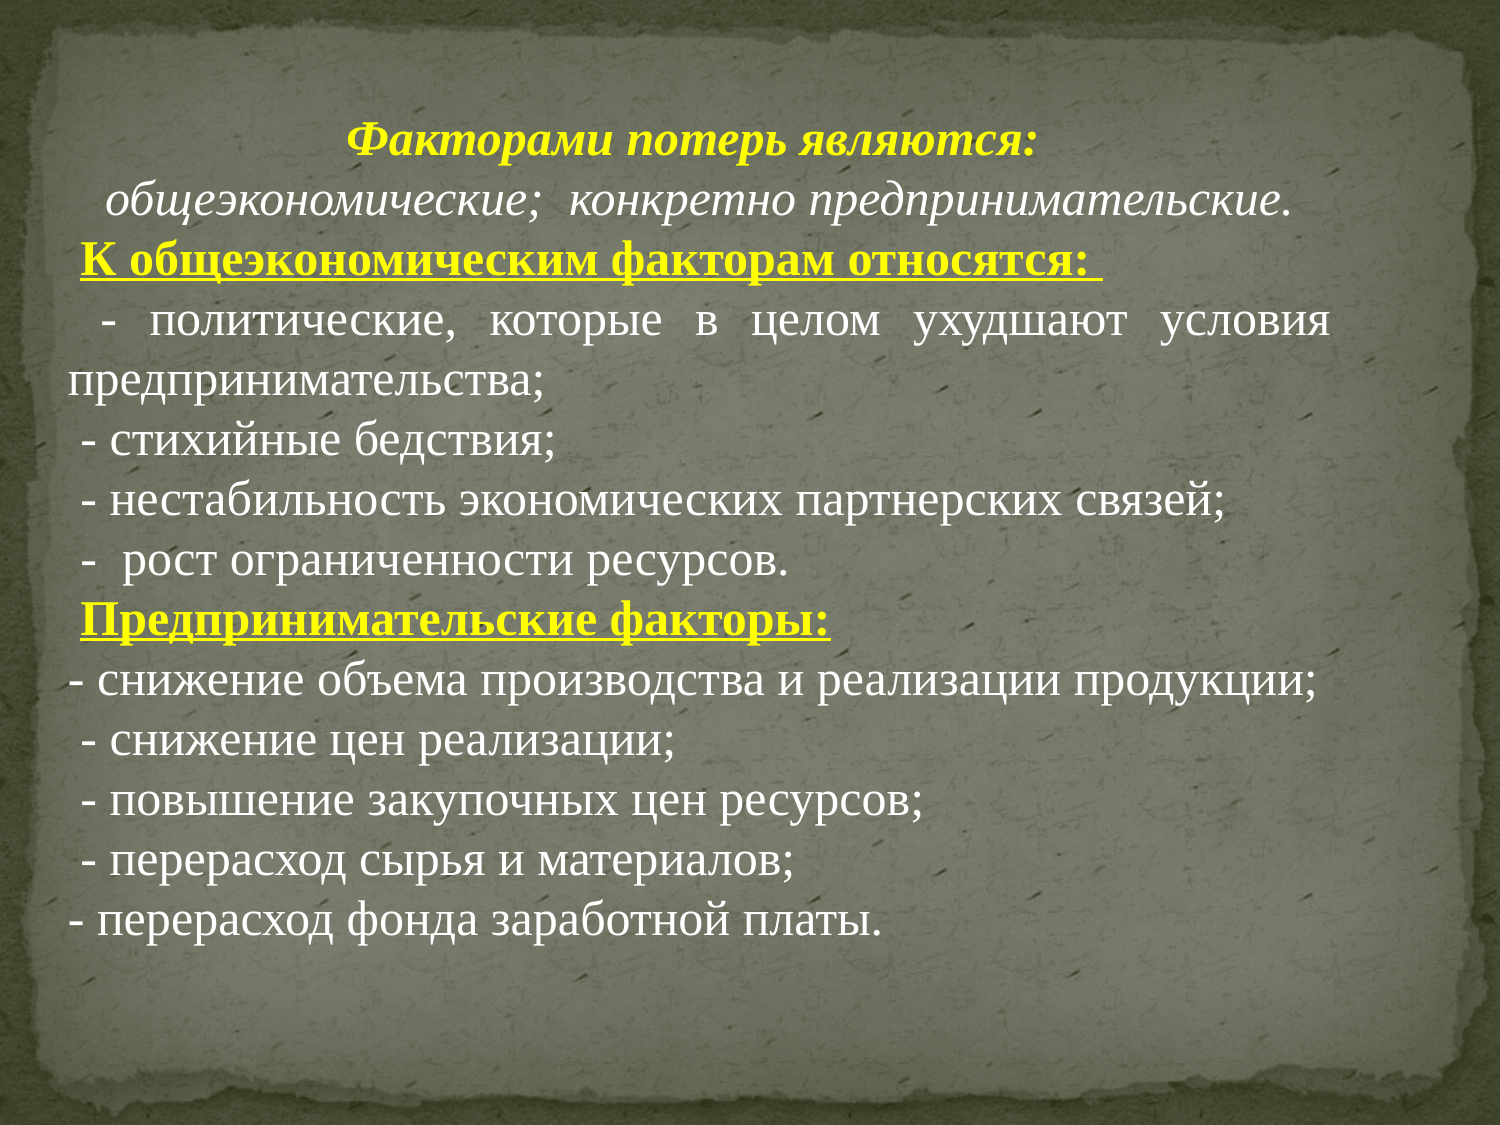

Факторами потерь являются:
 общеэкономические; конкретно предпринимательские.
 К общеэкономическим факторам относятся:
 - политические, которые в целом ухудшают условия предпринимательства;
 - стихийные бедствия;
 - нестабильность экономических партнерских связей;
 - рост ограниченности ресурсов.
 Предпринимательские факторы:
- снижение объема производства и реализации продукции;
 - снижение цен реализации;
 - повышение закупочных цен ресурсов;
 - перерасход сырья и материалов;
- перерасход фонда заработной платы.